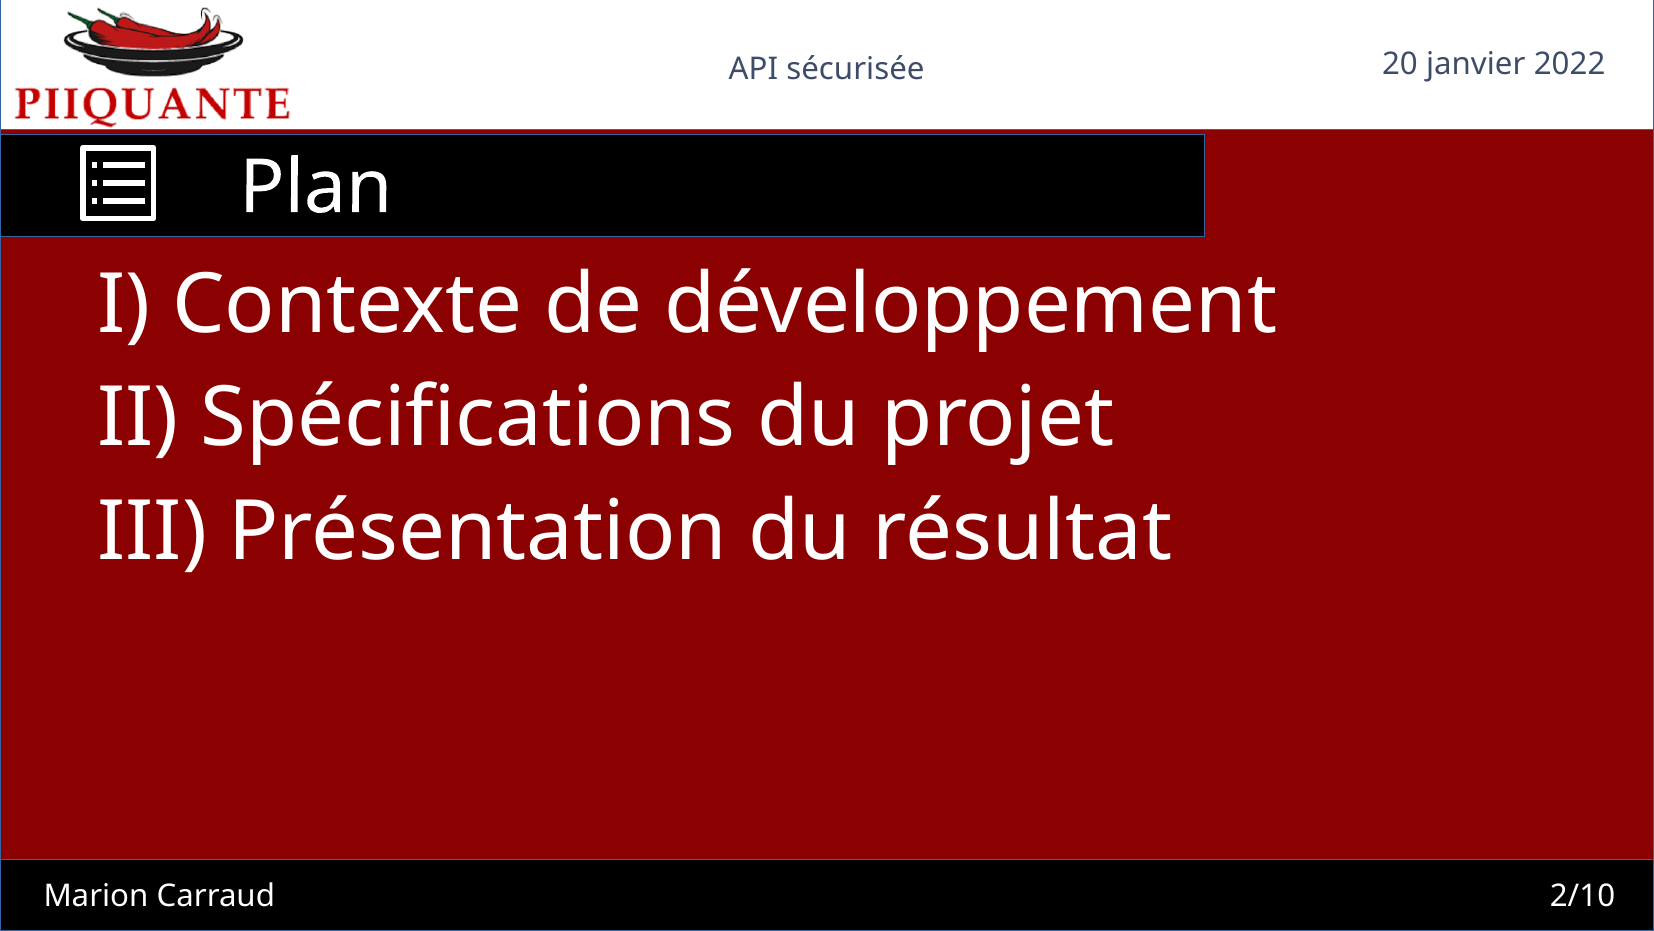

API sécurisée
# 20 janvier 2022
Plan
I) Contexte de développement
II) Spécifications du projet
III) Présentation du résultat
Marion Carraud
2/10